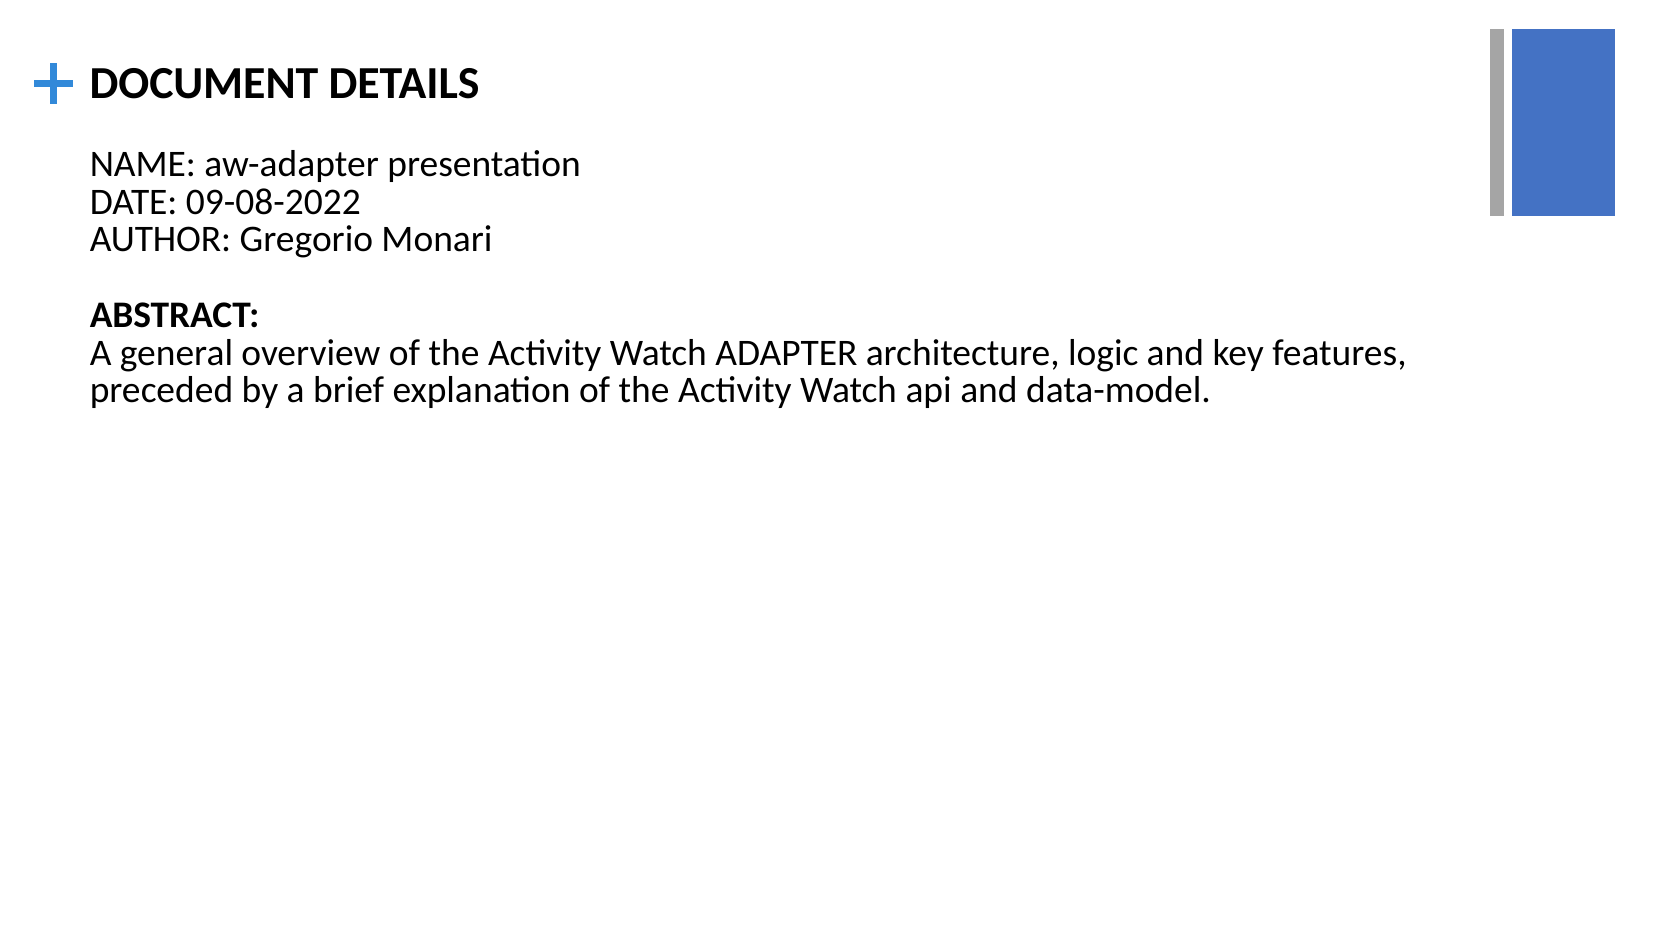

DOCUMENT DETAILS
NAME: aw-adapter presentation
DATE: 09-08-2022
AUTHOR: Gregorio Monari
ABSTRACT:
A general overview of the Activity Watch ADAPTER architecture, logic and key features, preceded by a brief explanation of the Activity Watch api and data-model.